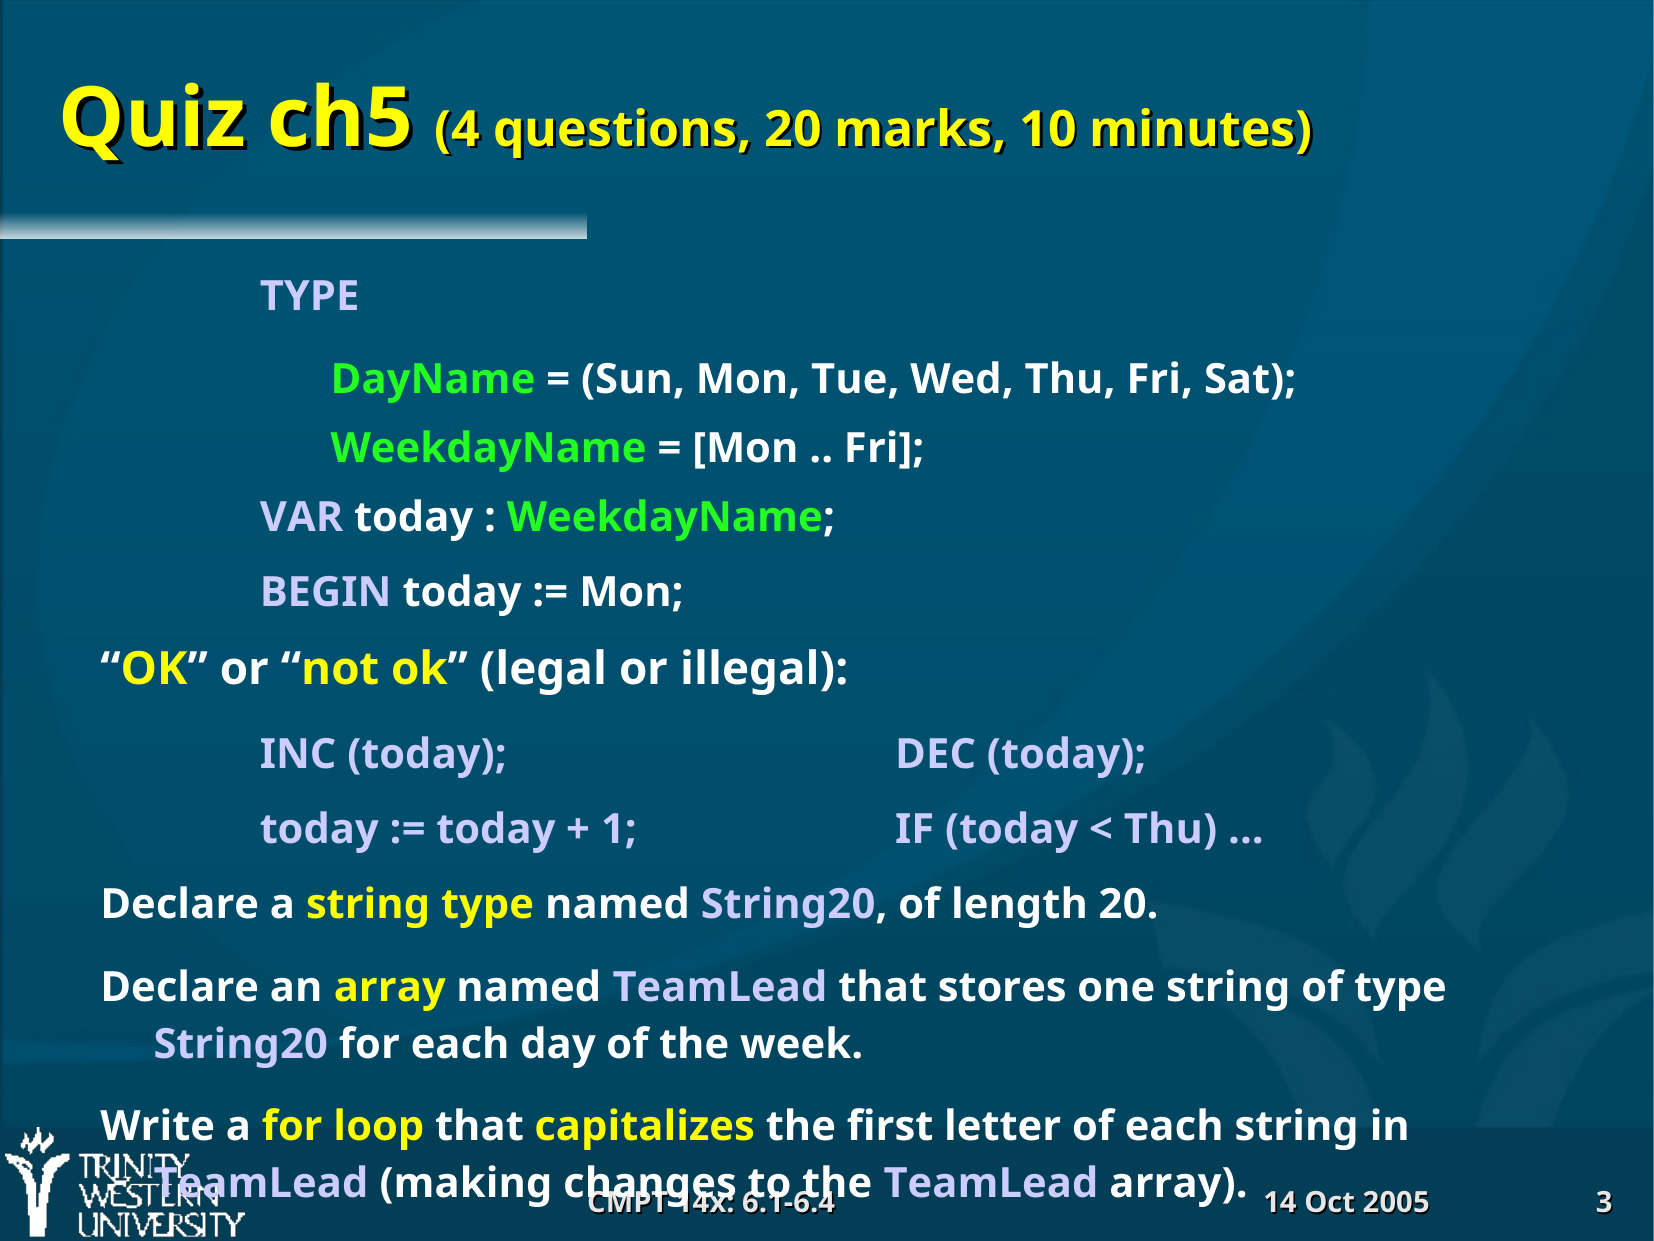

# Quiz ch5 (4 questions, 20 marks, 10 minutes)
TYPE
DayName = (Sun, Mon, Tue, Wed, Thu, Fri, Sat);
WeekdayName = [Mon .. Fri];
VAR today : WeekdayName;
BEGIN today := Mon;
“OK” or “not ok” (legal or illegal):
INC (today);						DEC (today);
today := today + 1;				IF (today < Thu) ...
Declare a string type named String20, of length 20.
Declare an array named TeamLead that stores one string of type String20 for each day of the week.
Write a for loop that capitalizes the first letter of each string in TeamLead (making changes to the TeamLead array).
CMPT 14x: 6.1-6.4
14 Oct 2005
3